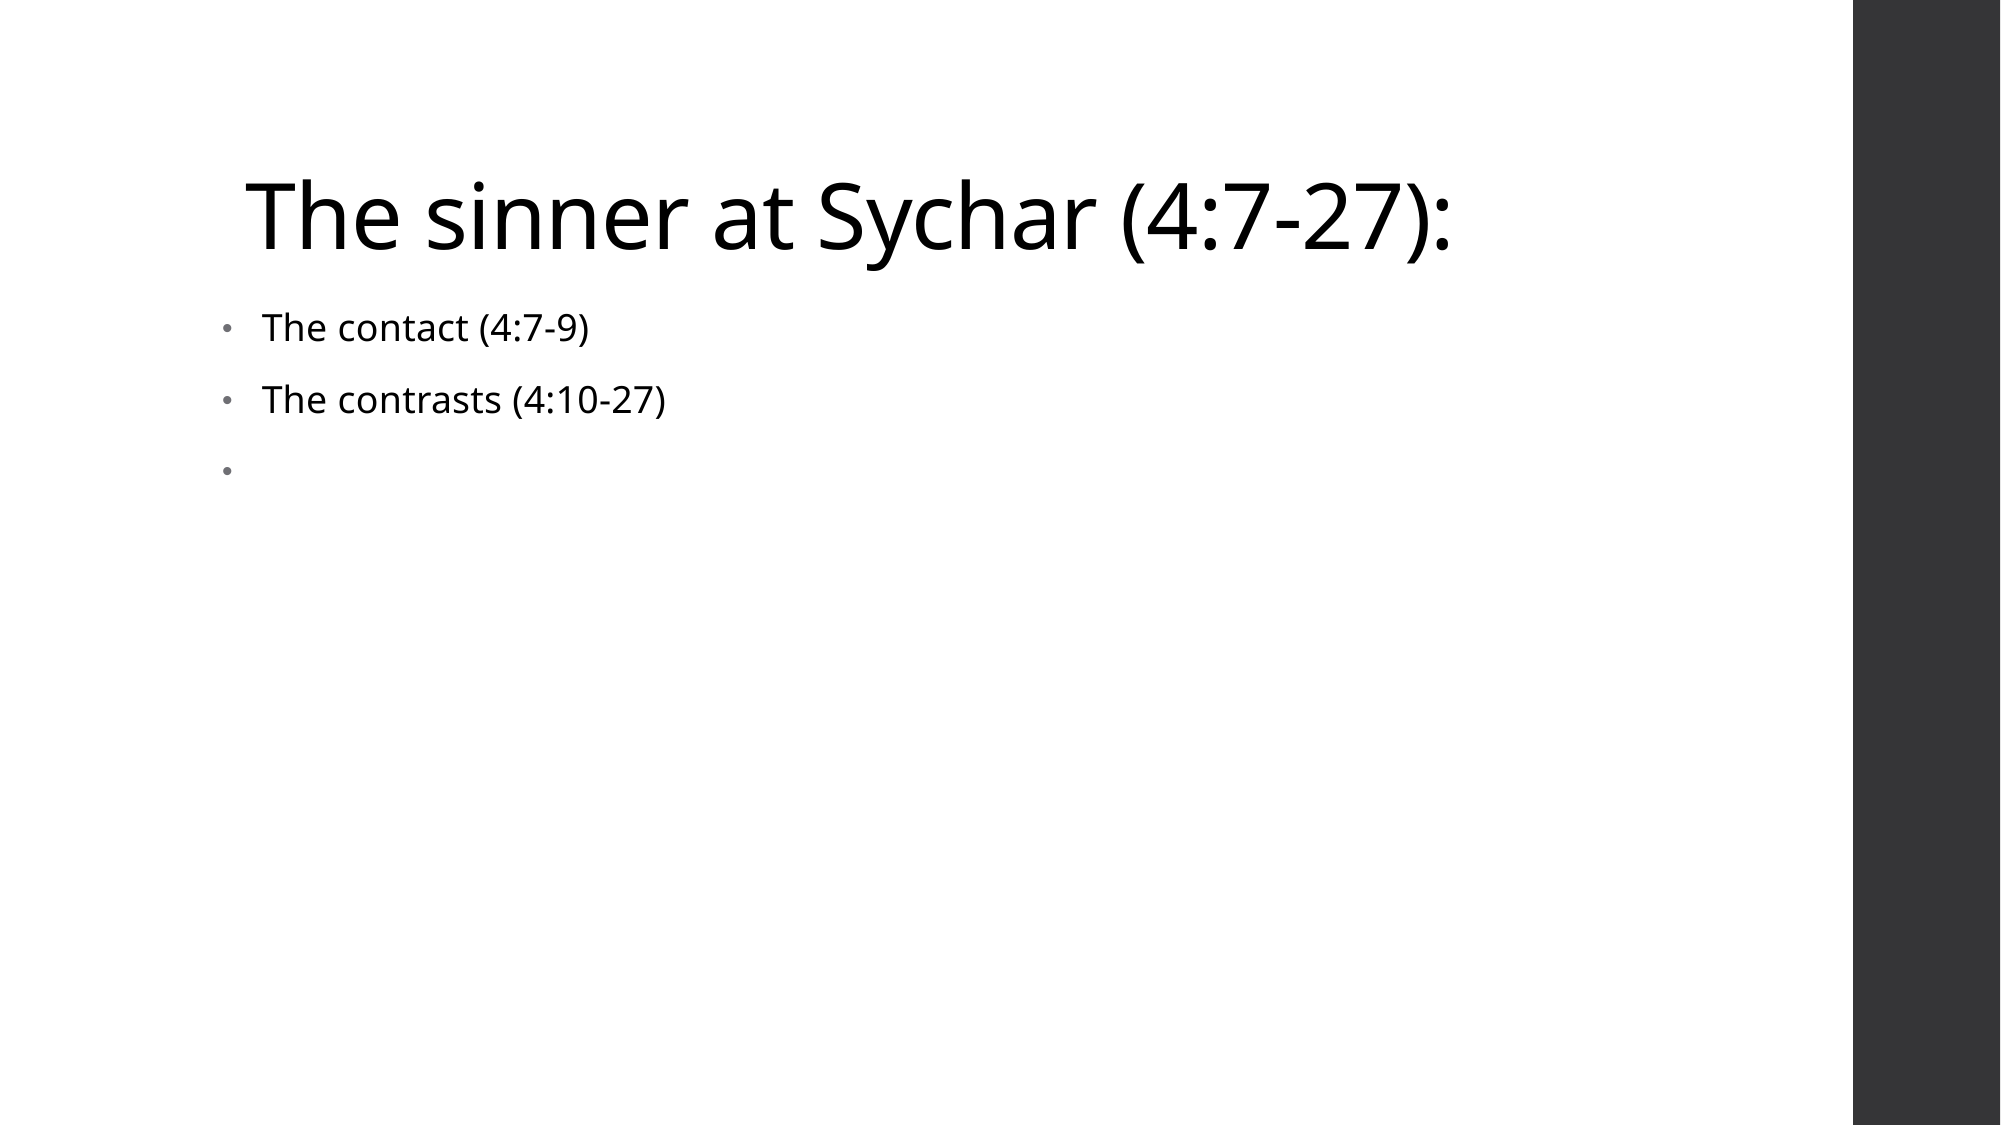

# The sinner at Sychar (4:7-27):
 The contact (4:7-9)
 The contrasts (4:10-27)